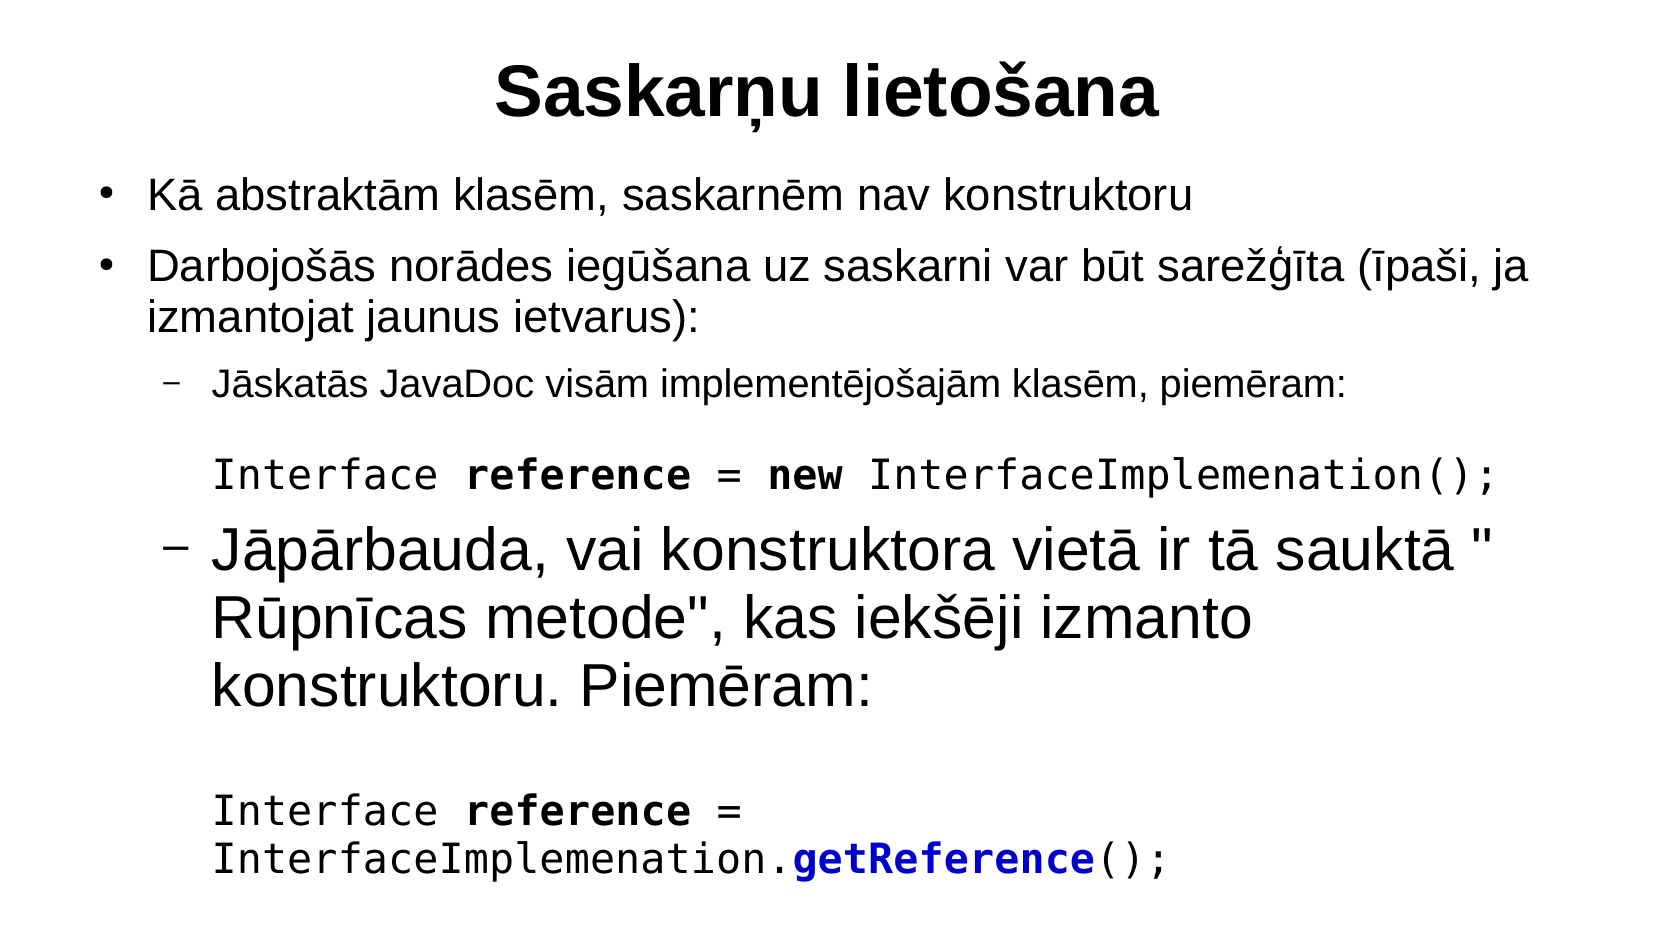

# Saskarņu lietošana
Kā abstraktām klasēm, saskarnēm nav konstruktoru
Darbojošās norādes iegūšana uz saskarni var būt sarežģīta (īpaši, ja izmantojat jaunus ietvarus):
Jāskatās JavaDoc visām implementējošajām klasēm, piemēram:
Interface reference = new InterfaceImplemenation();
Jāpārbauda, ​​vai konstruktora vietā ir tā sauktā "Rūpnīcas metode", kas iekšēji izmanto konstruktoru. Piemēram:
Interface reference = InterfaceImplemenation.getReference();